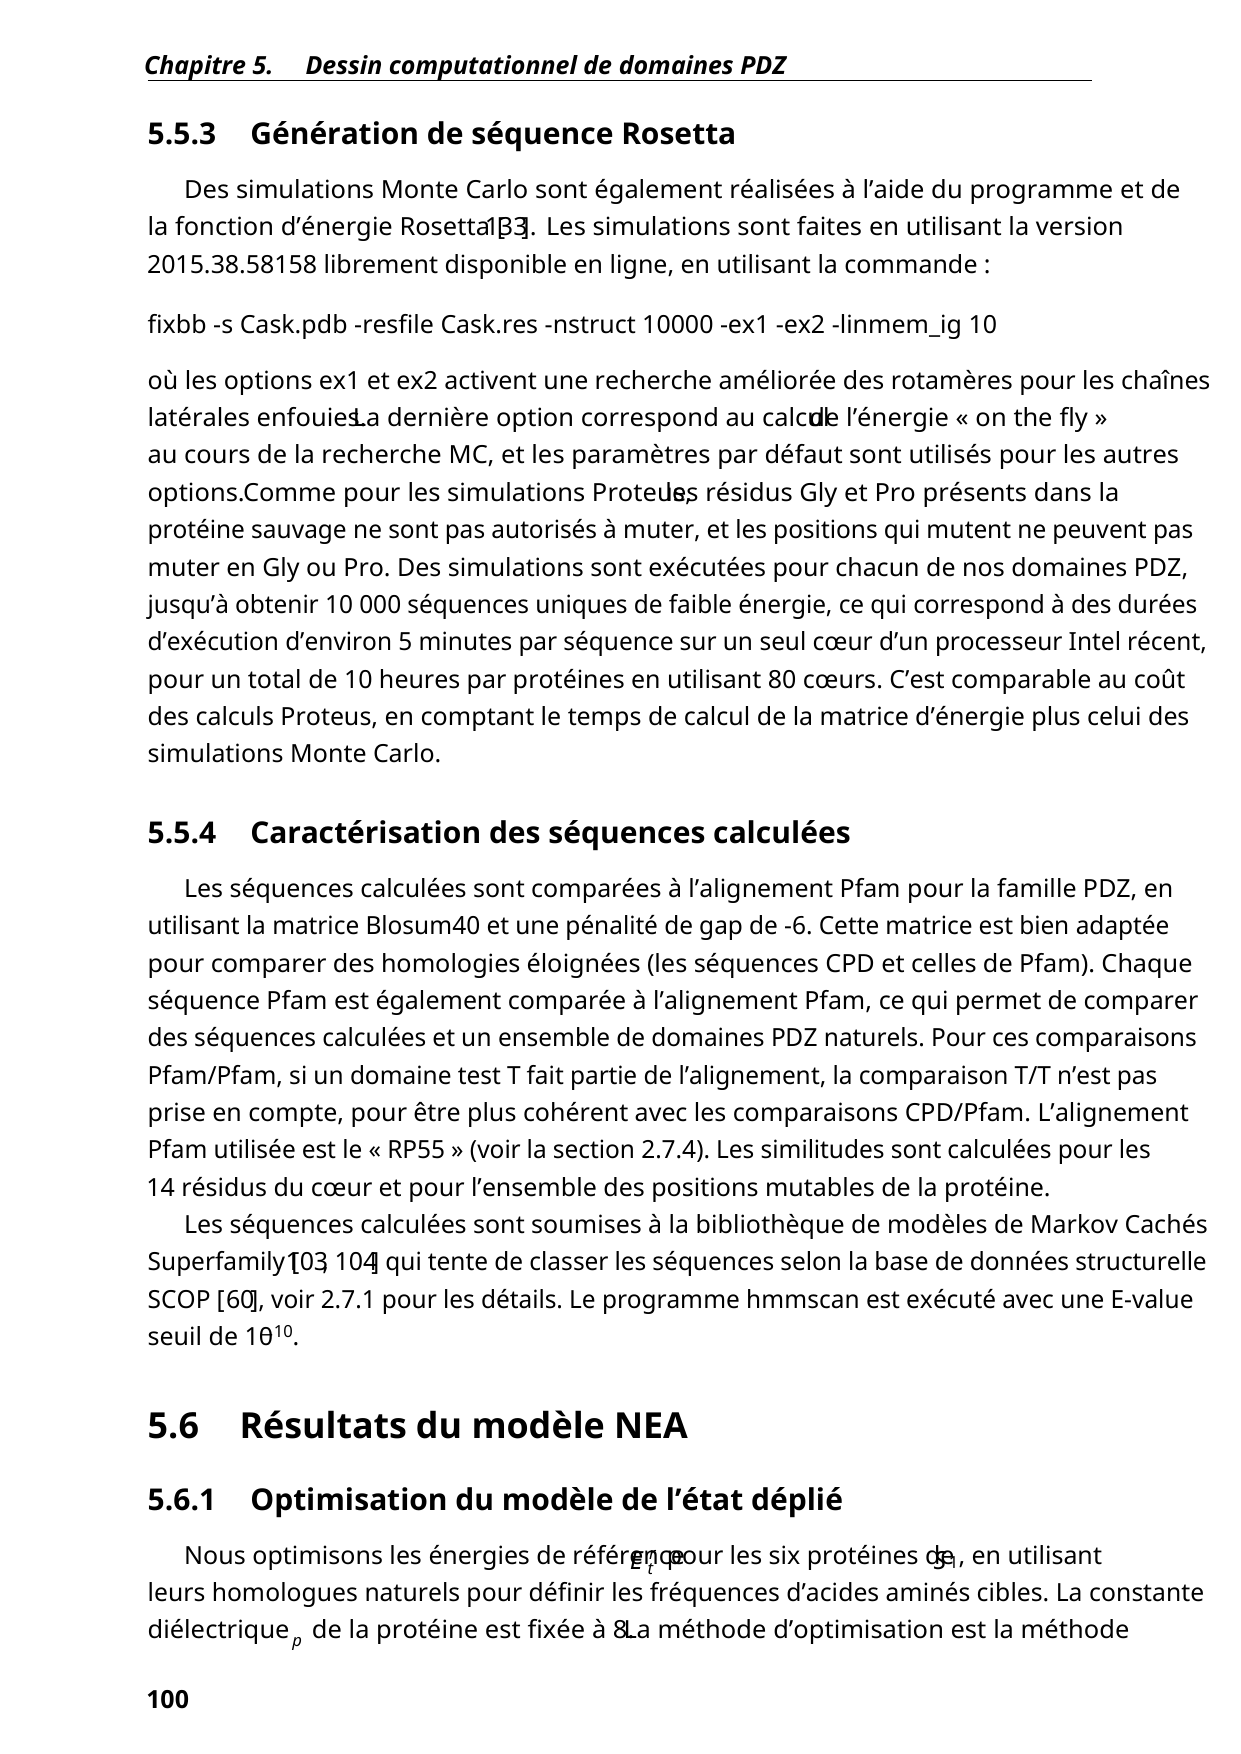

Chapitre 5.
Dessin computationnel de domaines PDZ
5.5.3
Génération de séquence Rosetta
Des simulations Monte Carlo sont également réalisées à l’aide du programme et de
la fonction d’énergie Rosetta [
133
].
Les simulations sont faites en utilisant la version
2015.38.58158 librement disponible en ligne, en utilisant la commande :
fixbb -s Cask.pdb -resfile Cask.res -nstruct 10000 -ex1 -ex2 -linmem_ig 10
où les options ex1 et ex2 activent une recherche améliorée des rotamères pour les chaînes
latérales enfouies.
La dernière option correspond au calcul
de l’énergie « on the fly »
au cours de la recherche MC, et les paramètres par défaut sont utilisés pour les autres
options.
Comme pour les simulations Proteus,
les résidus Gly et Pro présents dans la
protéine sauvage ne sont pas autorisés à muter, et les positions qui mutent ne peuvent pas
muter en Gly ou Pro. Des simulations sont exécutées pour chacun de nos domaines PDZ,
jusqu’à obtenir 10 000 séquences uniques de faible énergie, ce qui correspond à des durées
d’exécution d’environ 5 minutes par séquence sur un seul cœur d’un processeur Intel récent,
pour un total de 10 heures par protéines en utilisant 80 cœurs. C’est comparable au coût
des calculs Proteus, en comptant le temps de calcul de la matrice d’énergie plus celui des
simulations Monte Carlo.
5.5.4
Caractérisation des séquences calculées
Les séquences calculées sont comparées à l’alignement Pfam pour la famille PDZ, en
utilisant la matrice Blosum40 et une pénalité de gap de -6. Cette matrice est bien adaptée
pour comparer des homologies éloignées (les séquences CPD et celles de Pfam). Chaque
séquence Pfam est également comparée à l’alignement Pfam, ce qui permet de comparer
des séquences calculées et un ensemble de domaines PDZ naturels. Pour ces comparaisons
Pfam/Pfam, si un domaine test T fait partie de l’alignement, la comparaison T/T n’est pas
prise en compte, pour être plus cohérent avec les comparaisons CPD/Pfam. L’alignement
Pfam utilisée est le « RP55 » (voir la section 2.7.4). Les similitudes sont calculées pour les
14 résidus du cœur et pour l’ensemble des positions mutables de la protéine.
Les séquences calculées sont soumises à la bibliothèque de modèles de Markov Cachés
Superfamily [
103
,
104
] qui tente de classer les séquences selon la base de données structurelle
SCOP [
60
], voir 2.7.1 pour les détails. Le programme hmmscan est exécuté avec une E-value
seuil de 10
.
10
−
5.6
Résultats du modèle NEA
5.6.1
Optimisation du modèle de l’état déplié
Nous optimisons les énergies de référence
pour les six protéines de
, en utilisant
r
E
S
1
t
leurs homologues naturels pour définir les fréquences d’acides aminés cibles. La constante
diélectrique
de la protéine est fixée à 8.
La méthode d’optimisation est la méthode
p
100